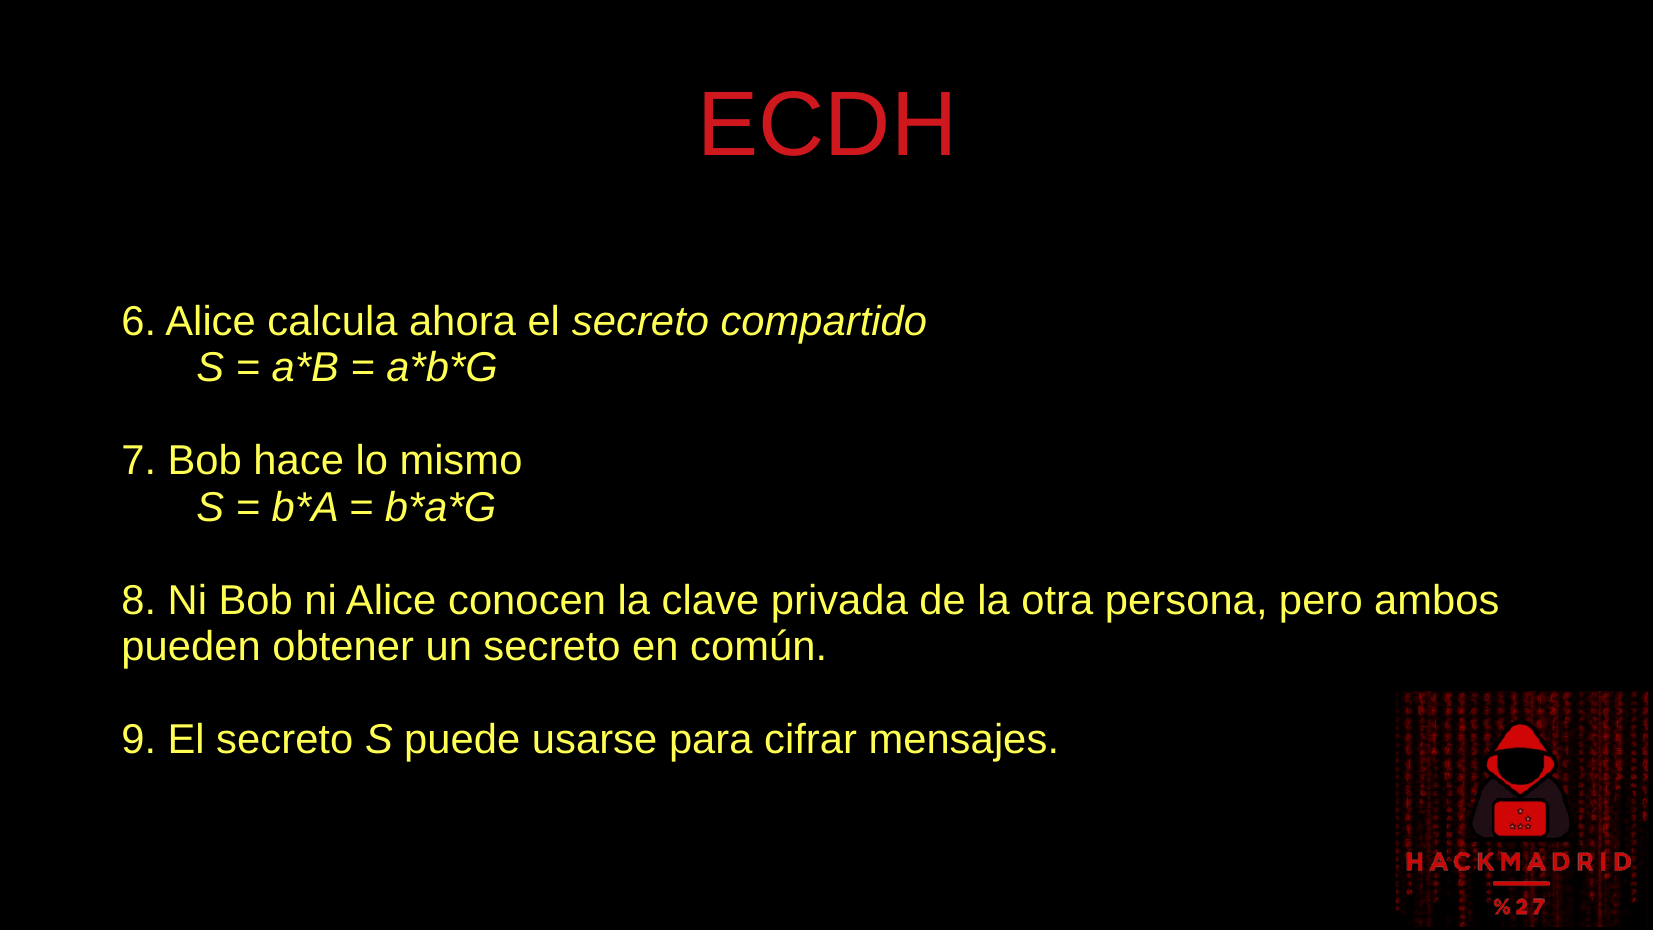

# ECDH
6. Alice calcula ahora el secreto compartido
	S = a*B = a*b*G
7. Bob hace lo mismo
	S = b*A = b*a*G
8. Ni Bob ni Alice conocen la clave privada de la otra persona, pero ambos pueden obtener un secreto en común.
9. El secreto S puede usarse para cifrar mensajes.